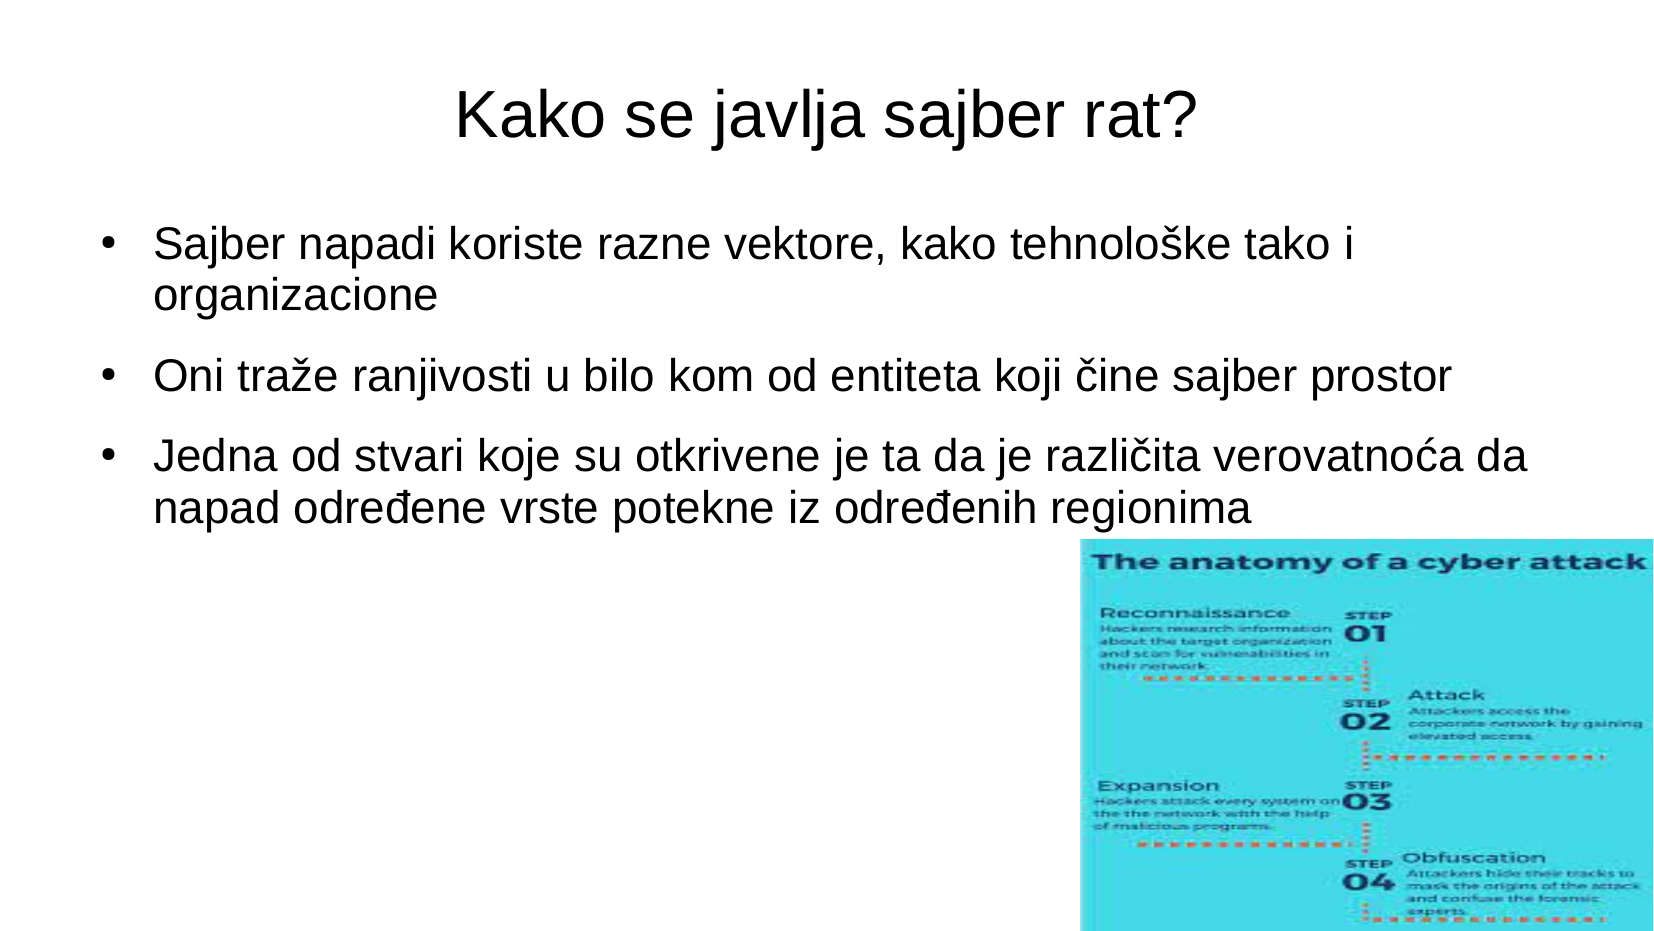

# Kako se javlja sajber rat?
Sajber napadi koriste razne vektore, kako tehnološke tako i organizacione
Oni traže ranjivosti u bilo kom od entiteta koji čine sajber prostor
Jedna od stvari koje su otkrivene je ta da je različita verovatnoća da napad određene vrste potekne iz određenih regionima